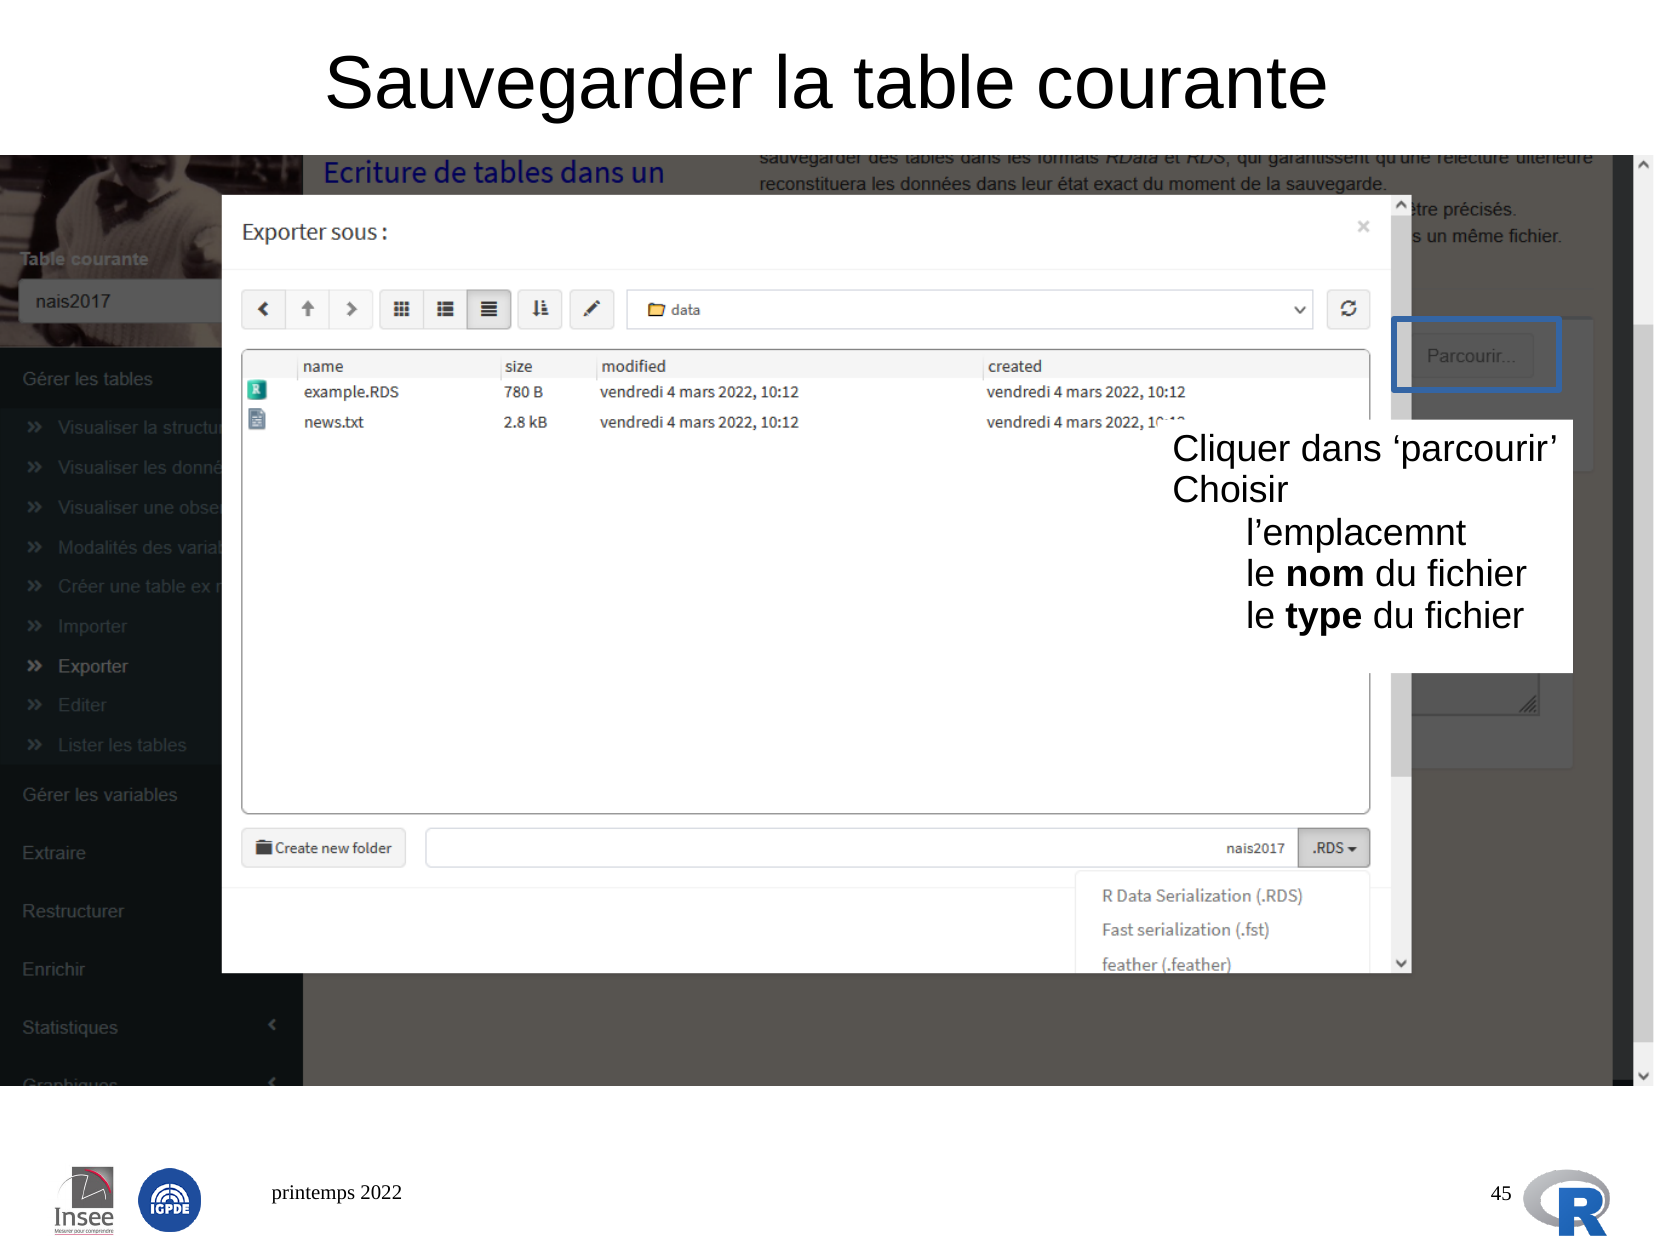

# Sauvegarder la table courante
Cliquer dans ‘parcourir’
Choisir
	l’emplacemnt
	le nom du fichier
	le type du fichier
printemps 2022
45